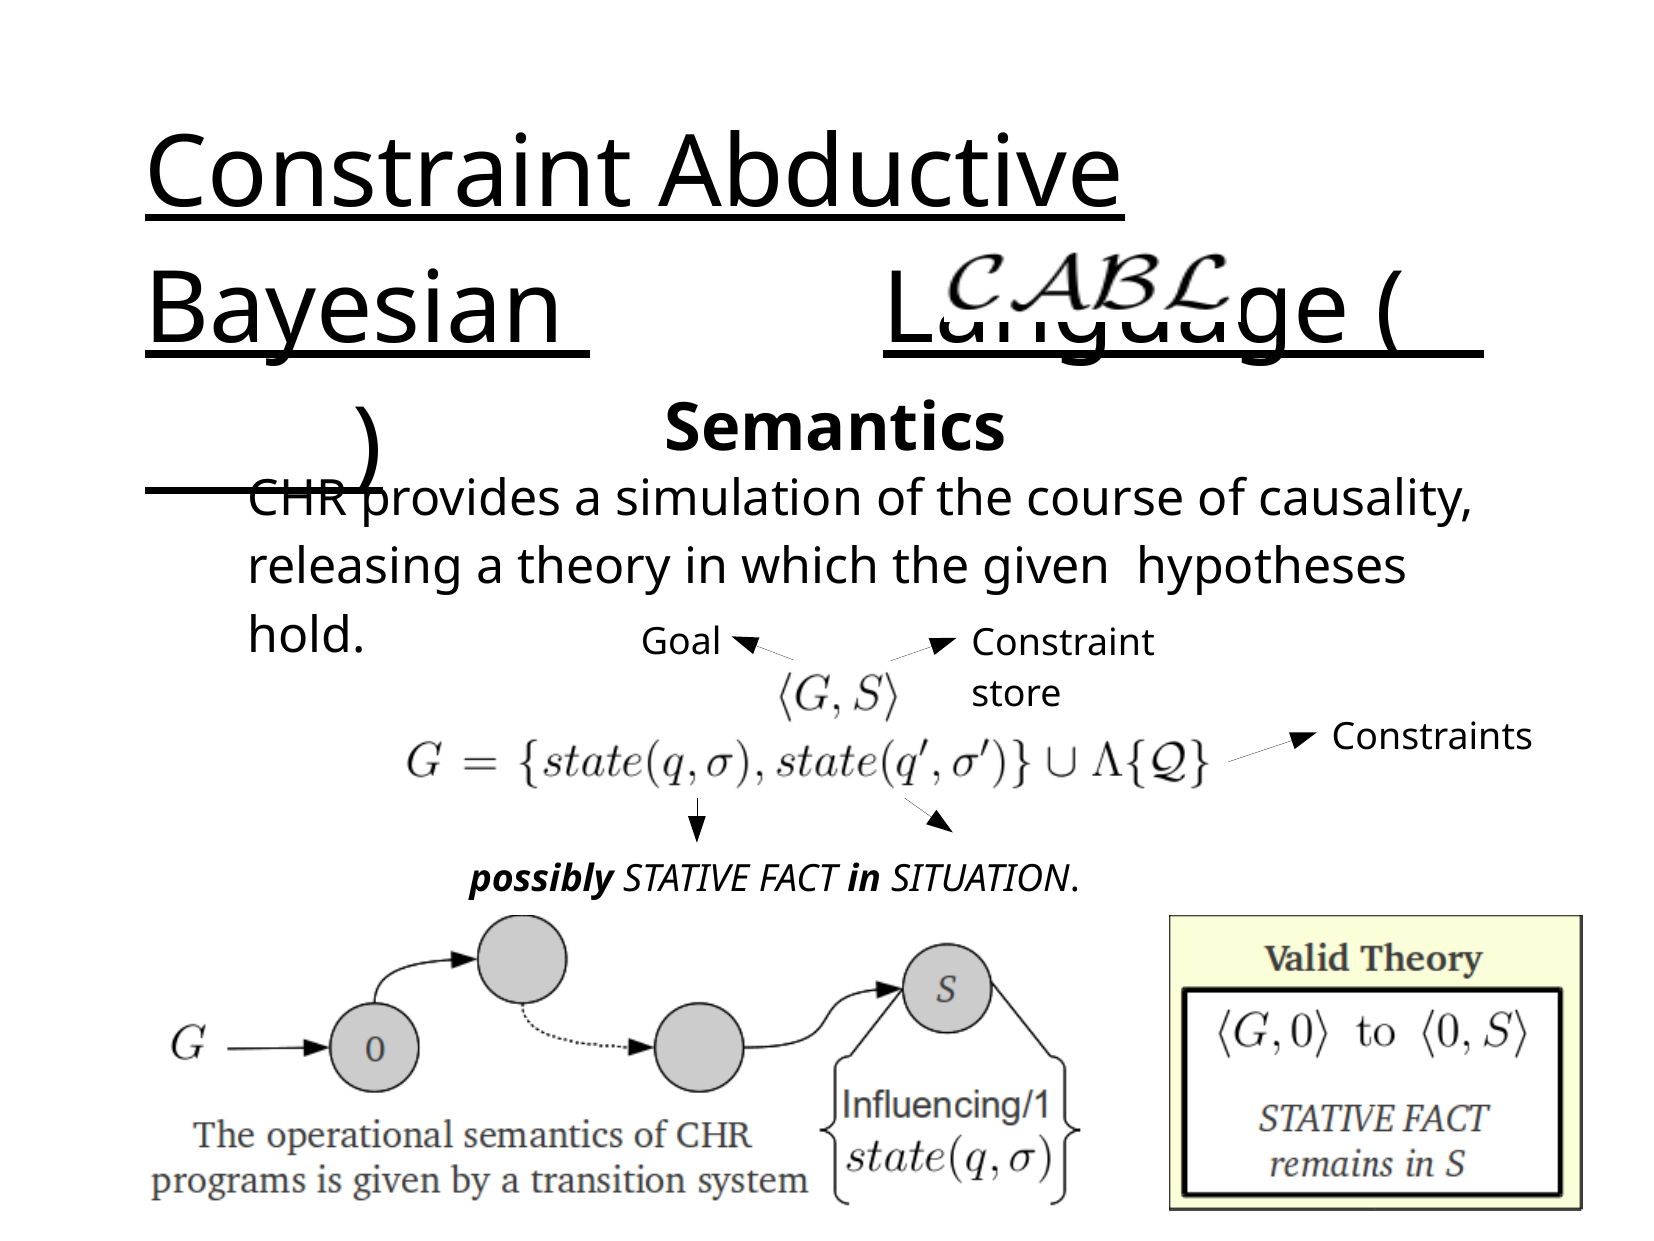

Constraint Abductive Bayesian 				Language ( )
Semantics
CHR provides a simulation of the course of causality, releasing a theory in which the given hypotheses hold.
Goal
Constraint store
Constraints
possibly STATIVE FACT in SITUATION.